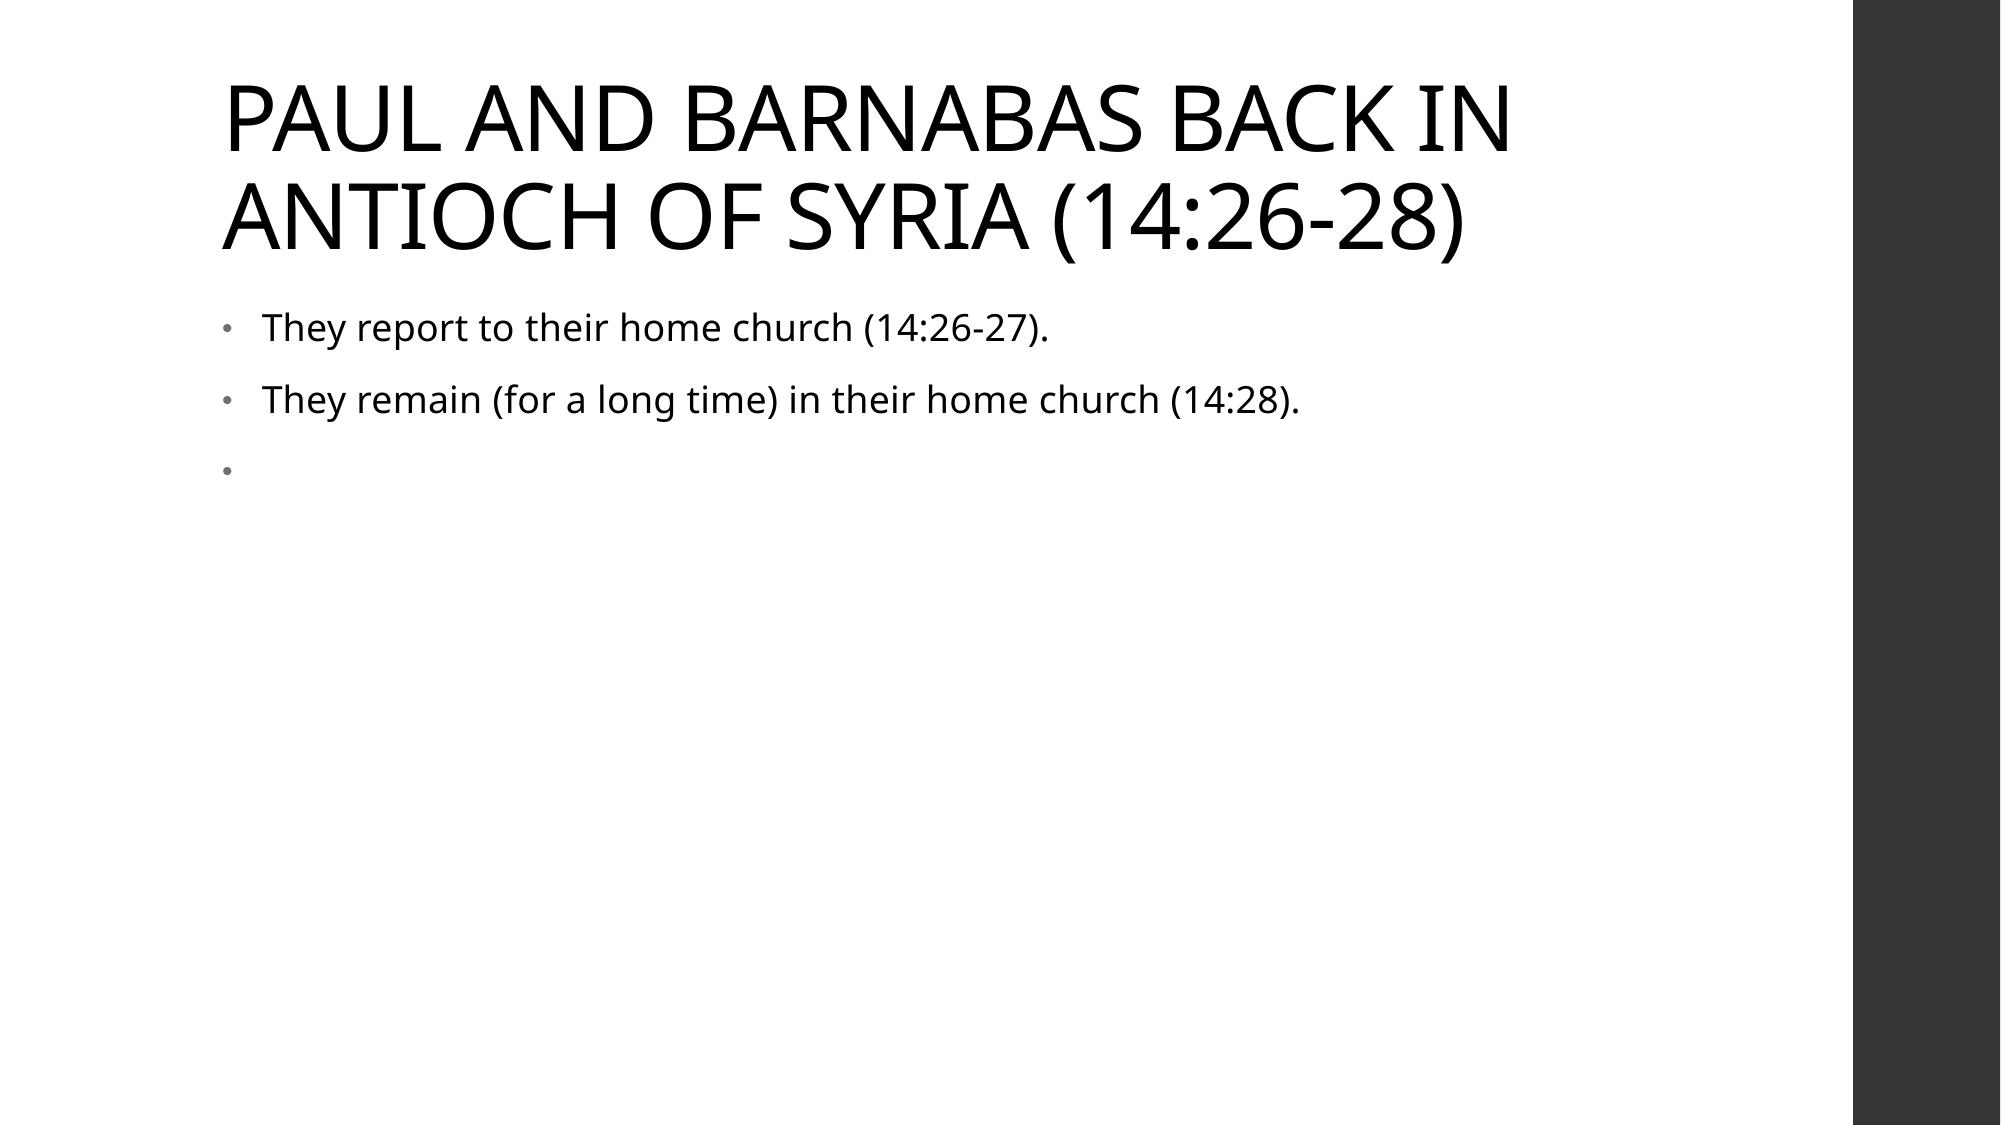

# PAUL AND BARNABAS BACK IN ANTIOCH OF SYRIA (14:26-28)
 They report to their home church (14:26-27).
 They remain (for a long time) in their home church (14:28).